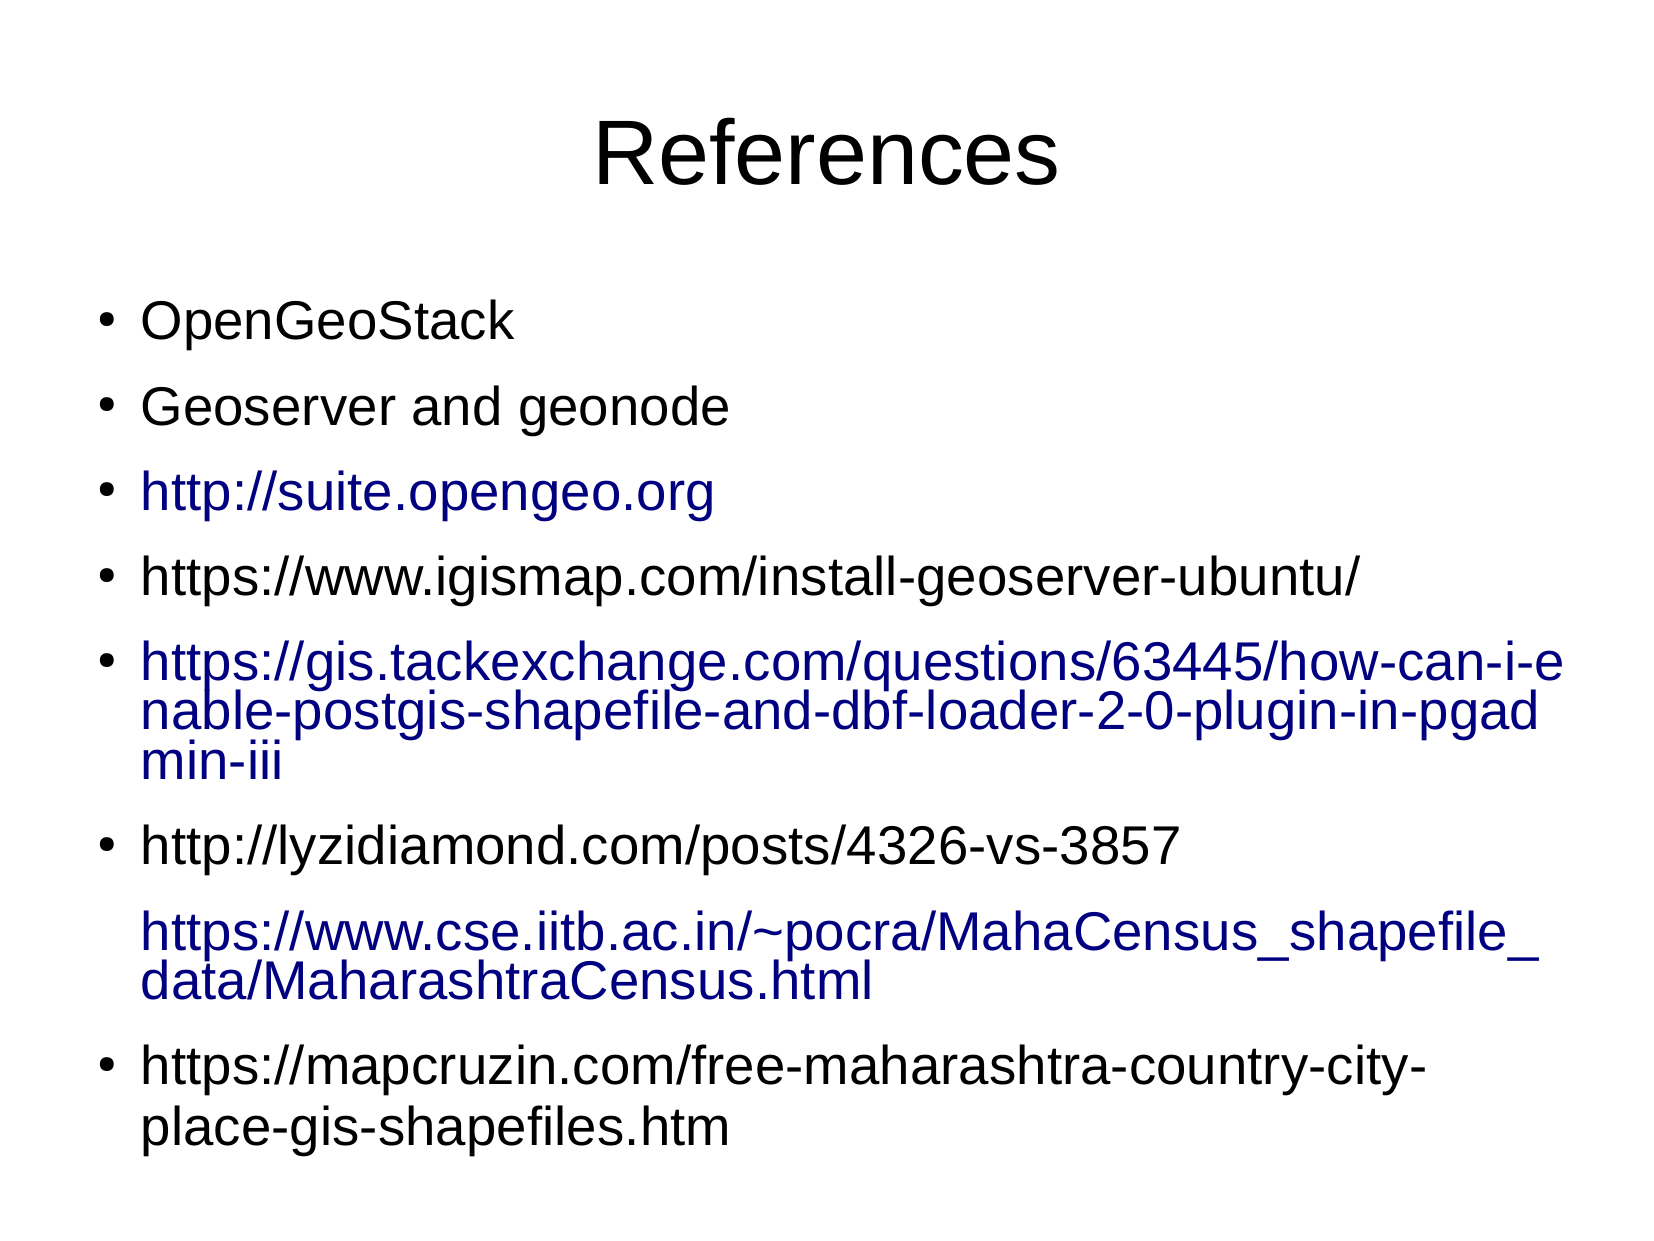

# References
OpenGeoStack
Geoserver and geonode
http://suite.opengeo.org
https://www.igismap.com/install-geoserver-ubuntu/
https://gis.tackexchange.com/questions/63445/how-can-i-enable-postgis-shapefile-and-dbf-loader-2-0-plugin-in-pgadmin-iii
http://lyzidiamond.com/posts/4326-vs-3857
https://www.cse.iitb.ac.in/~pocra/MahaCensus_shapefile_data/MaharashtraCensus.html
https://mapcruzin.com/free-maharashtra-country-city-place-gis-shapefiles.htm